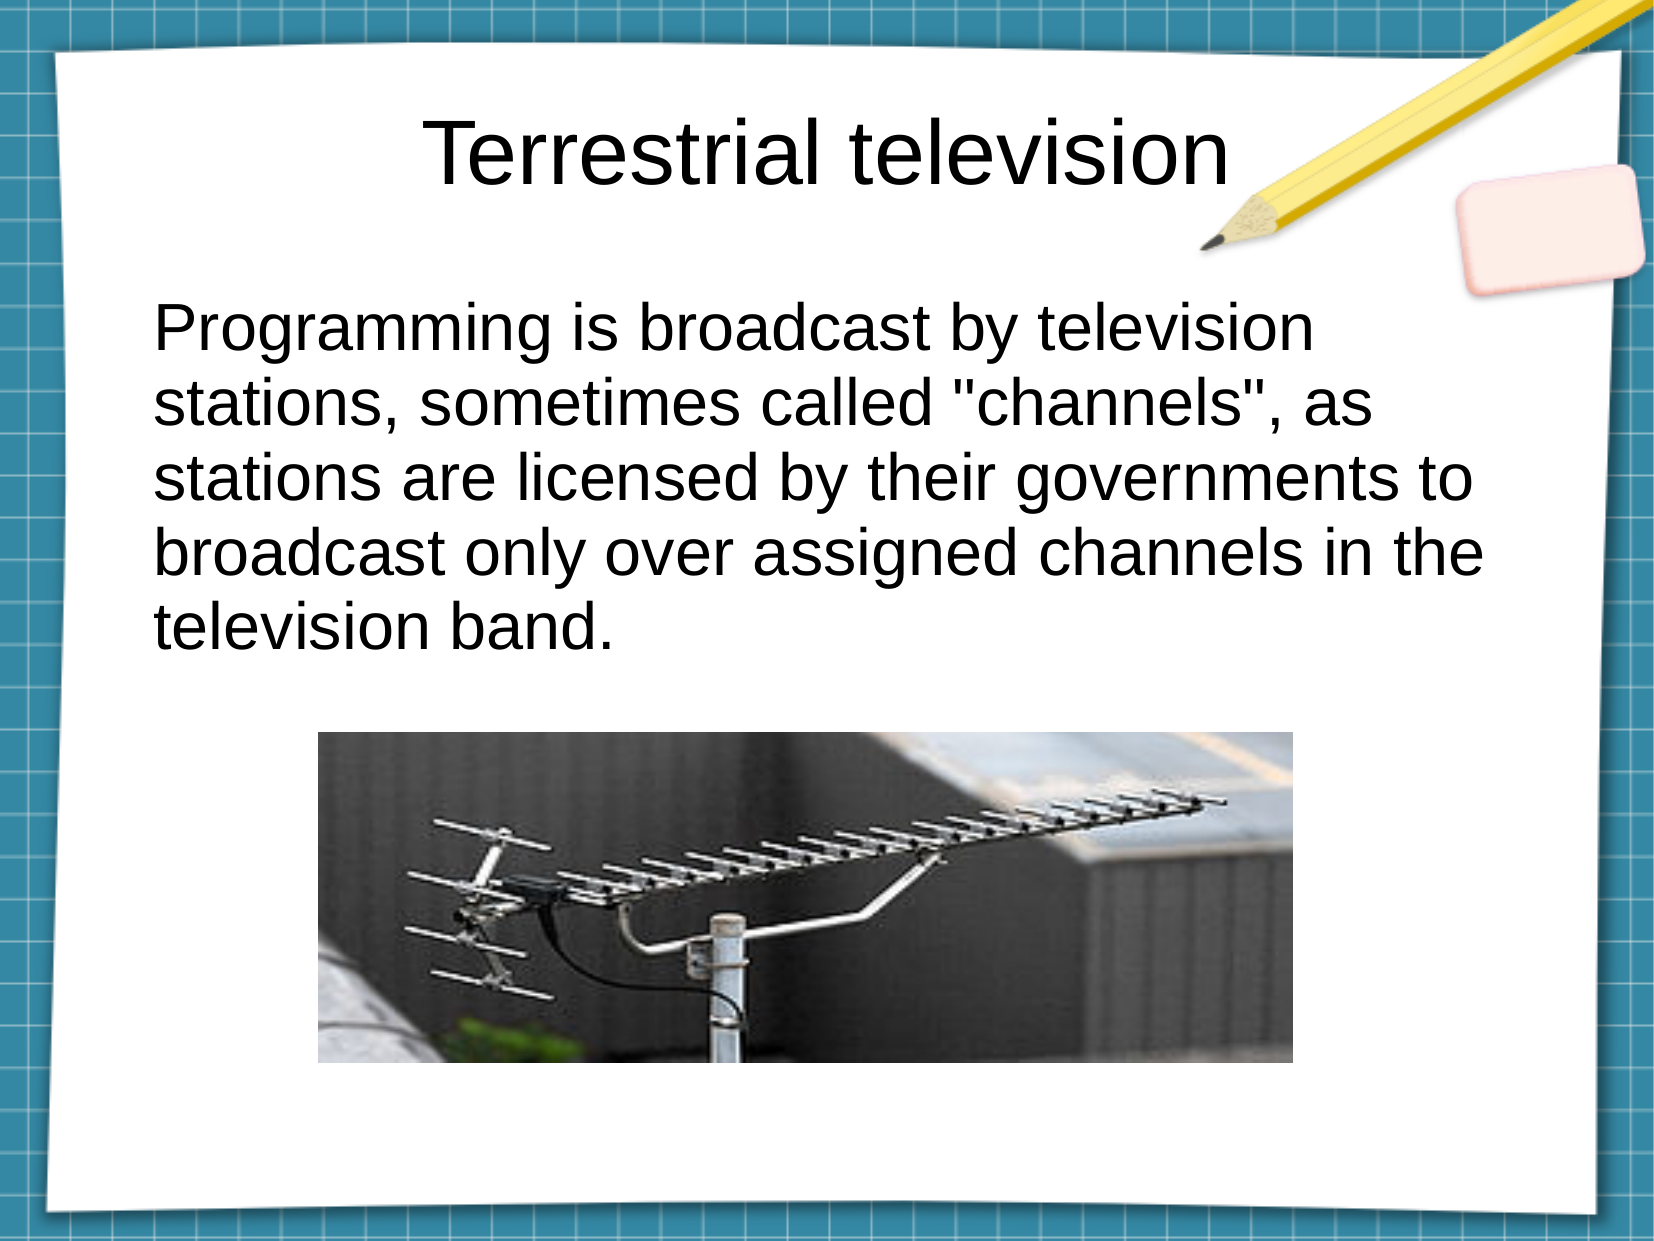

# Terrestrial television
Programming is broadcast by television stations, sometimes called "channels", as stations are licensed by their governments to broadcast only over assigned channels in the television band.